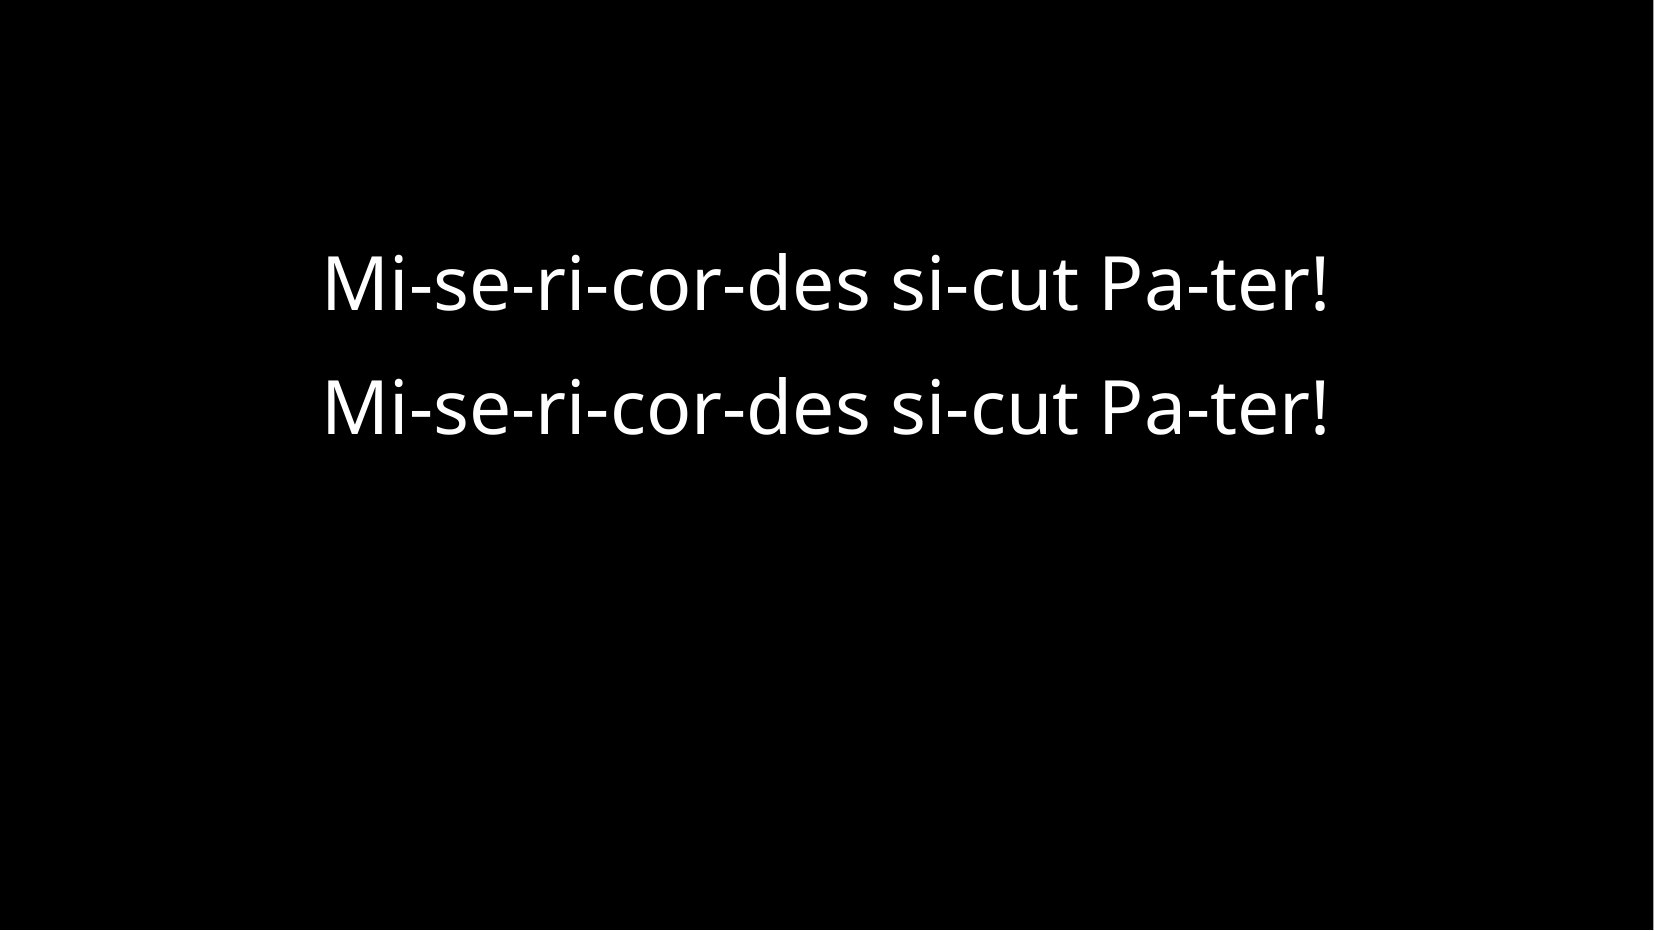

# Mi-se-ri-cor-des si-cut Pa-ter!
Mi-se-ri-cor-des si-cut Pa-ter!